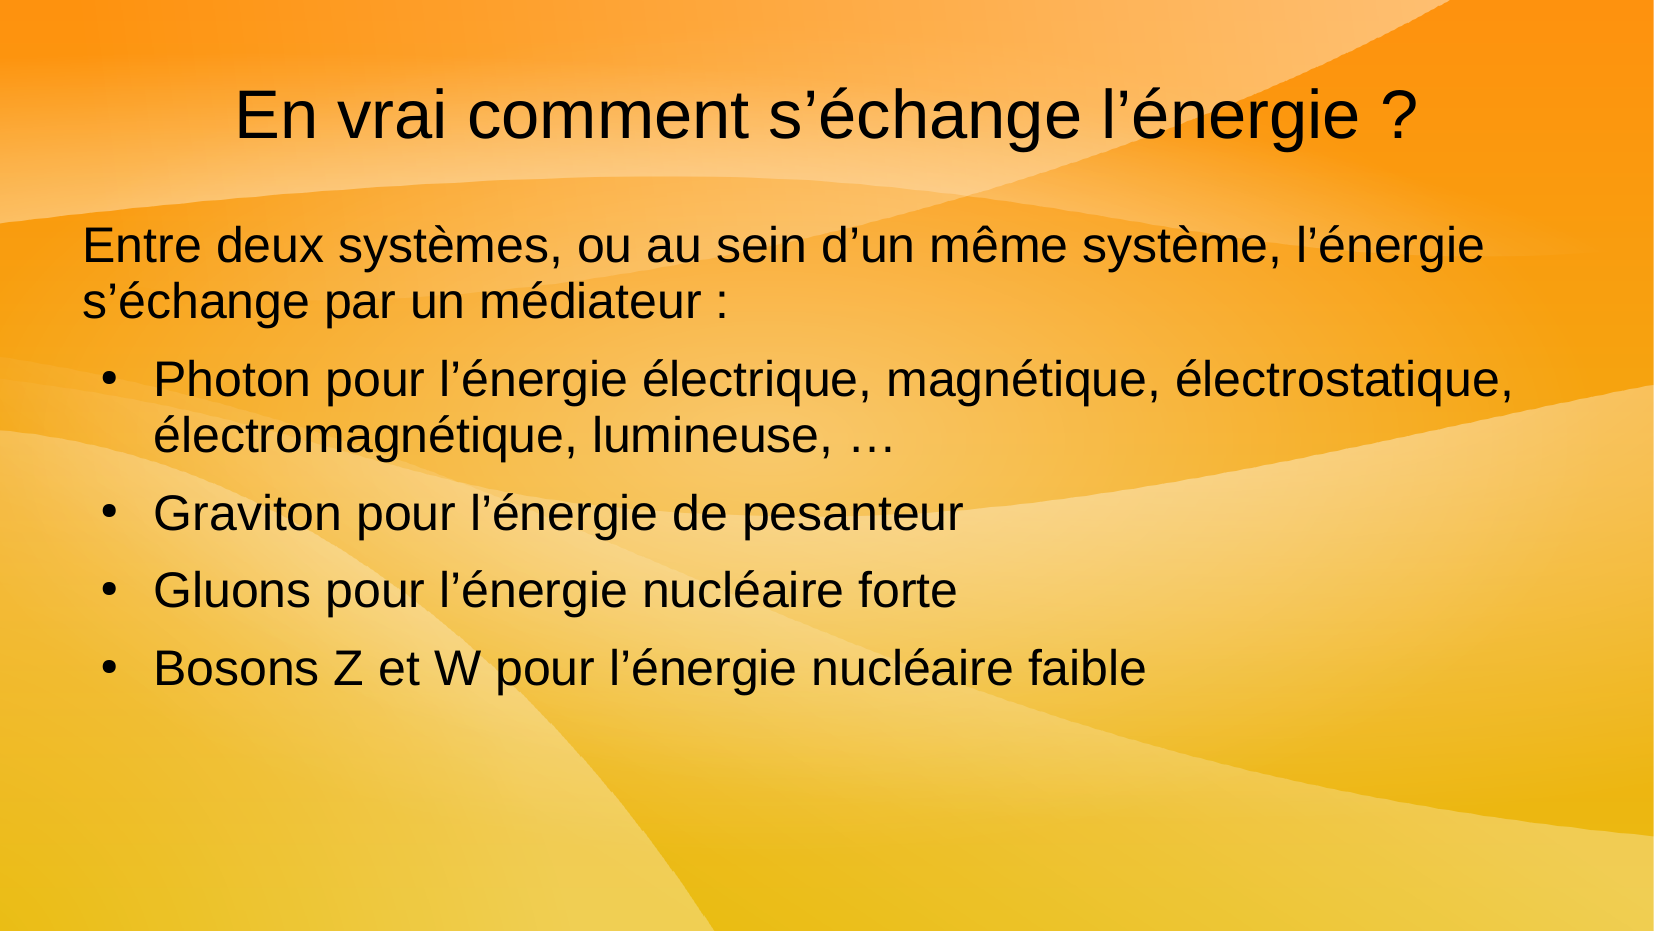

# En vrai comment s’échange l’énergie ?
Entre deux systèmes, ou au sein d’un même système, l’énergie s’échange par un médiateur :
Photon pour l’énergie électrique, magnétique, électrostatique, électromagnétique, lumineuse, …
Graviton pour l’énergie de pesanteur
Gluons pour l’énergie nucléaire forte
Bosons Z et W pour l’énergie nucléaire faible